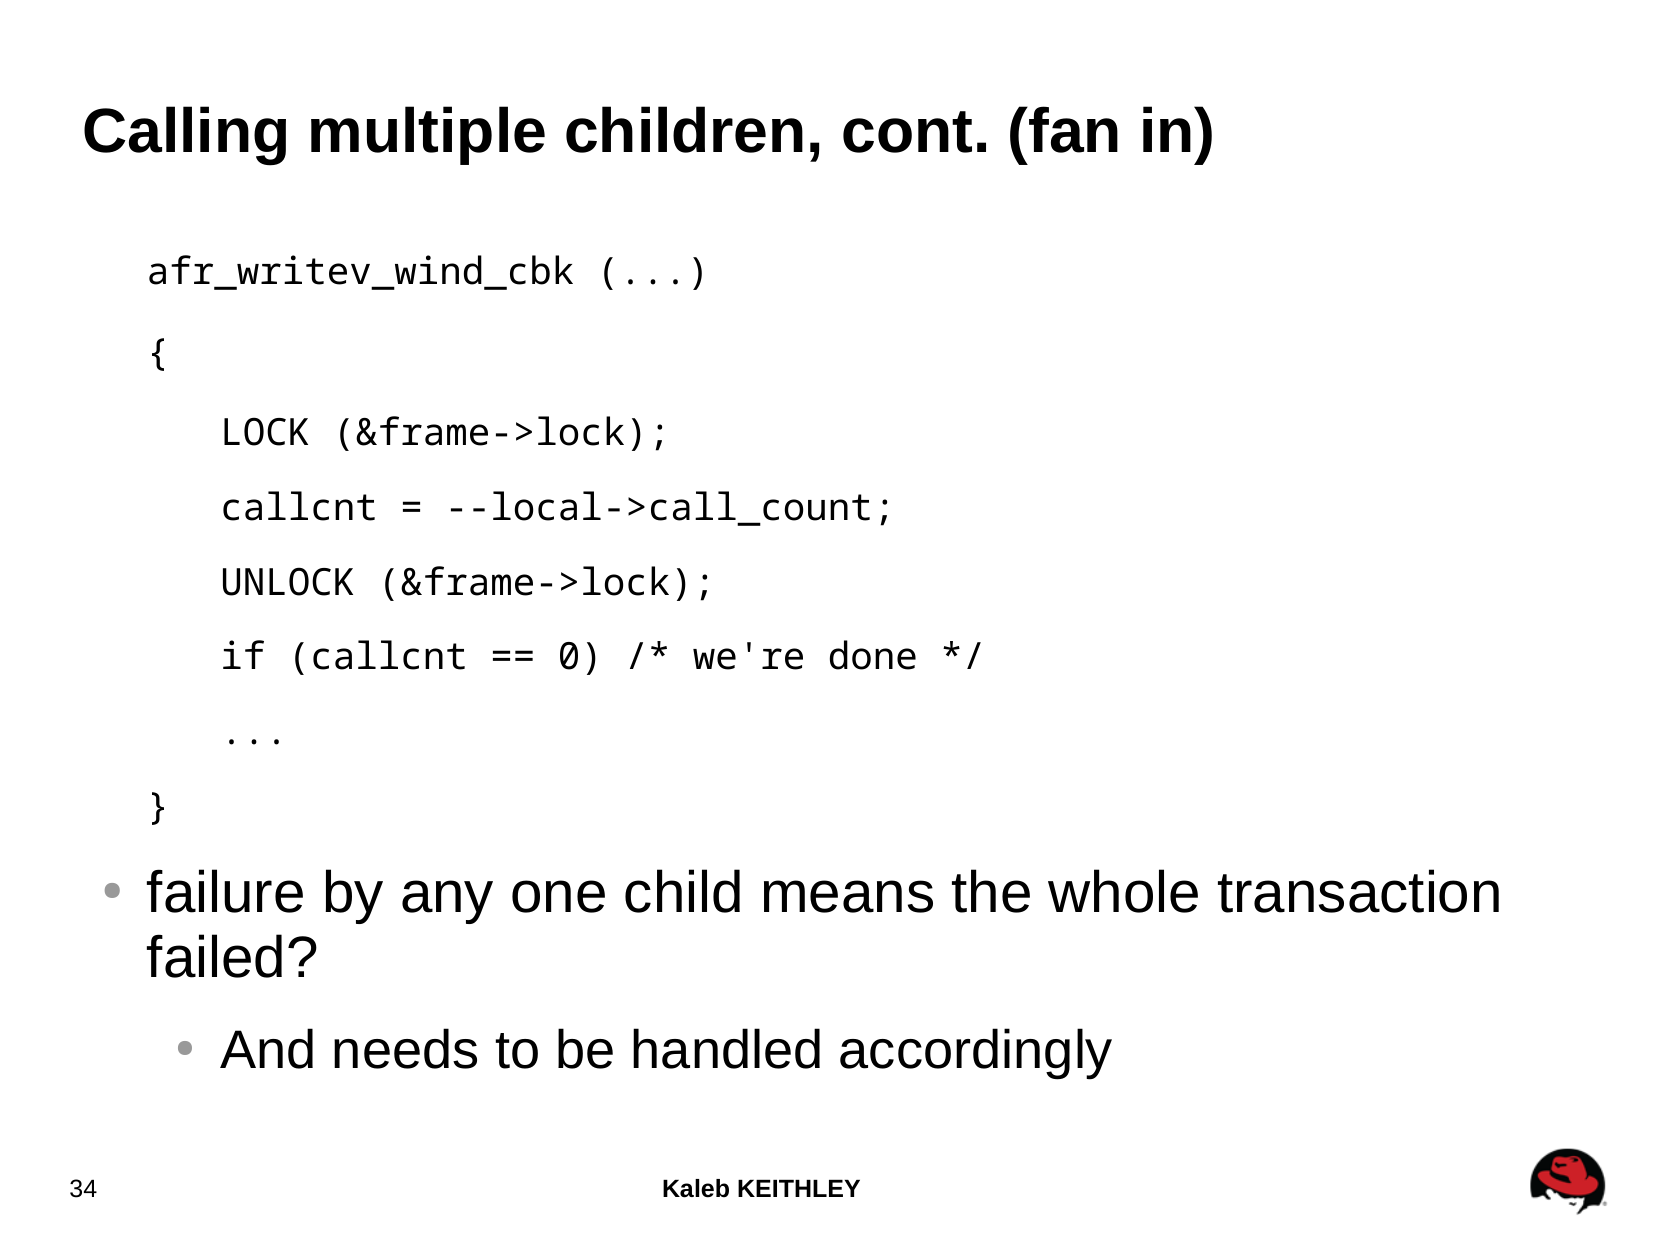

# Calling multiple children, cont. (fan in)
afr_writev_wind_cbk (...)
{
LOCK (&frame->lock);
callcnt = --local->call_count;
UNLOCK (&frame->lock);
if (callcnt == 0) /* we're done */
...
}
failure by any one child means the whole transaction failed?
And needs to be handled accordingly